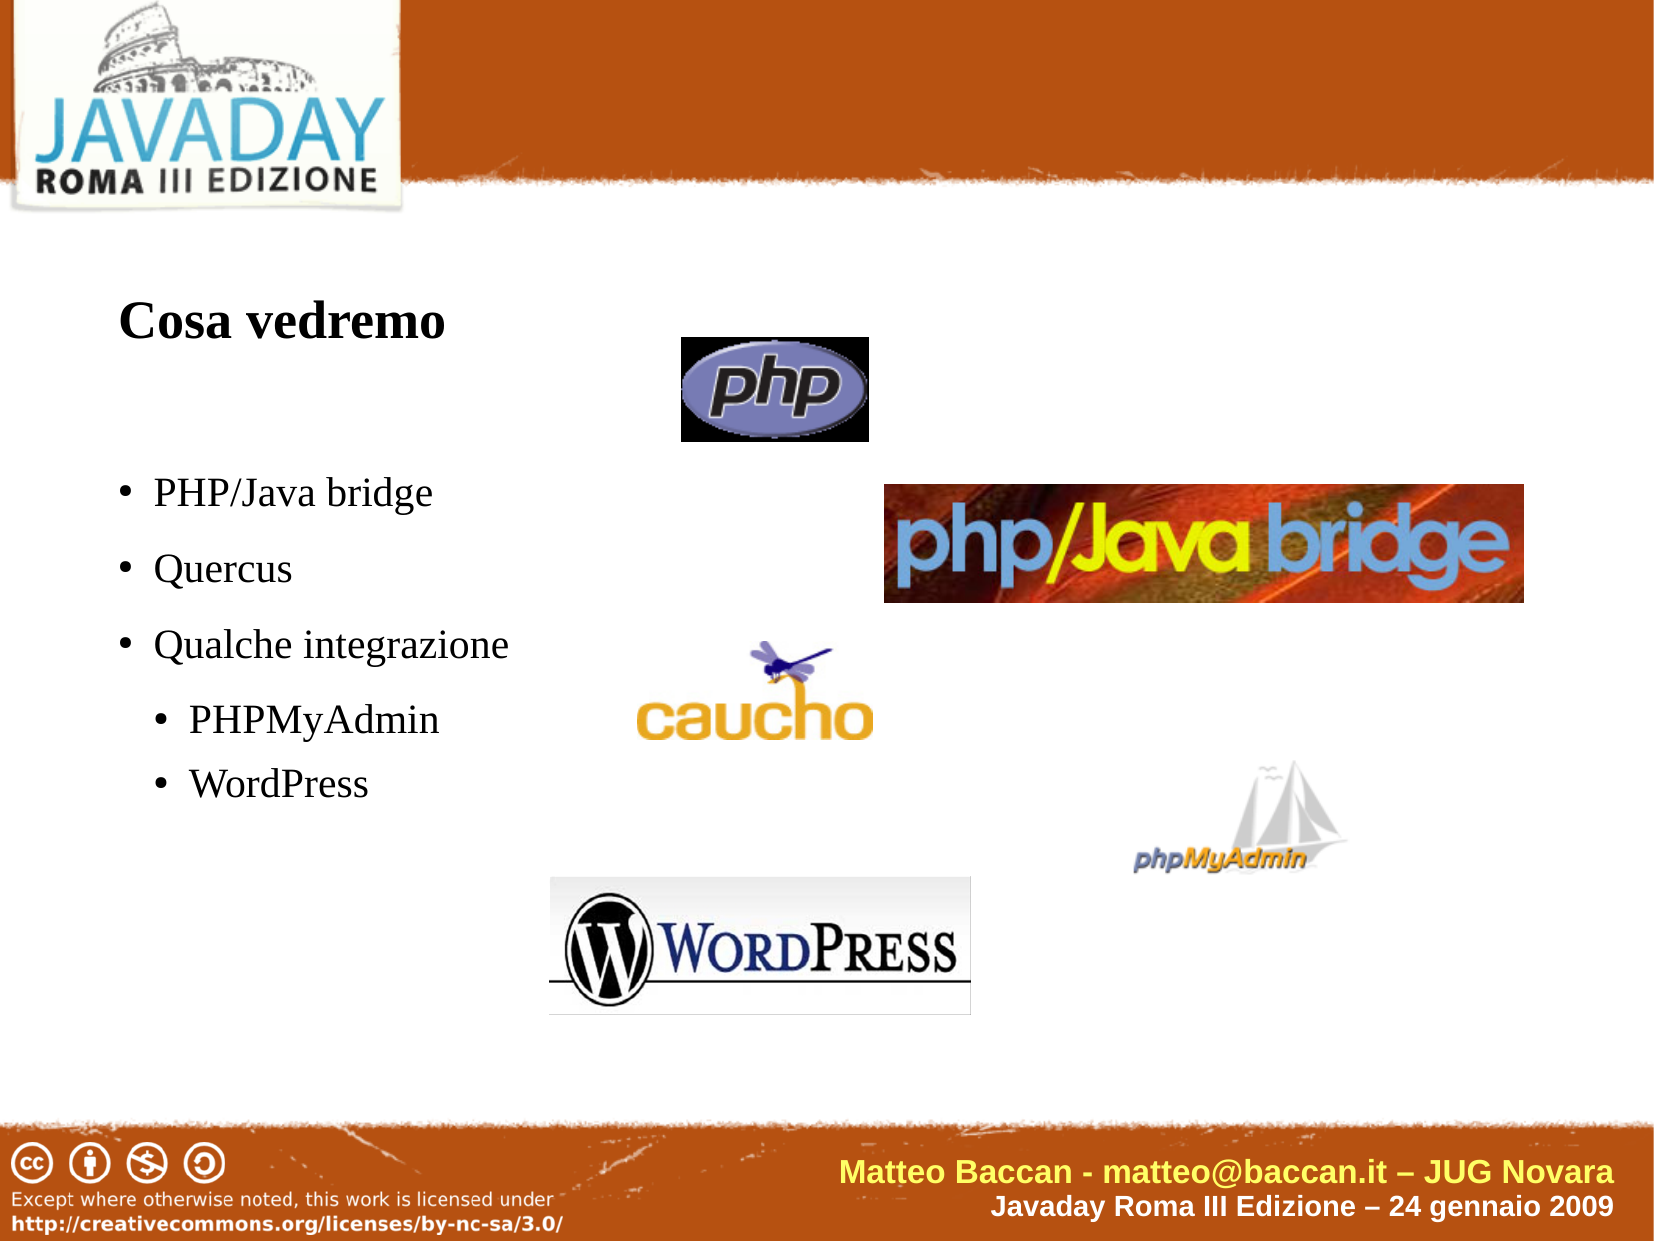

# Cosa vedremo
PHP/Java bridge
Quercus
Qualche integrazione
PHPMyAdmin
WordPress